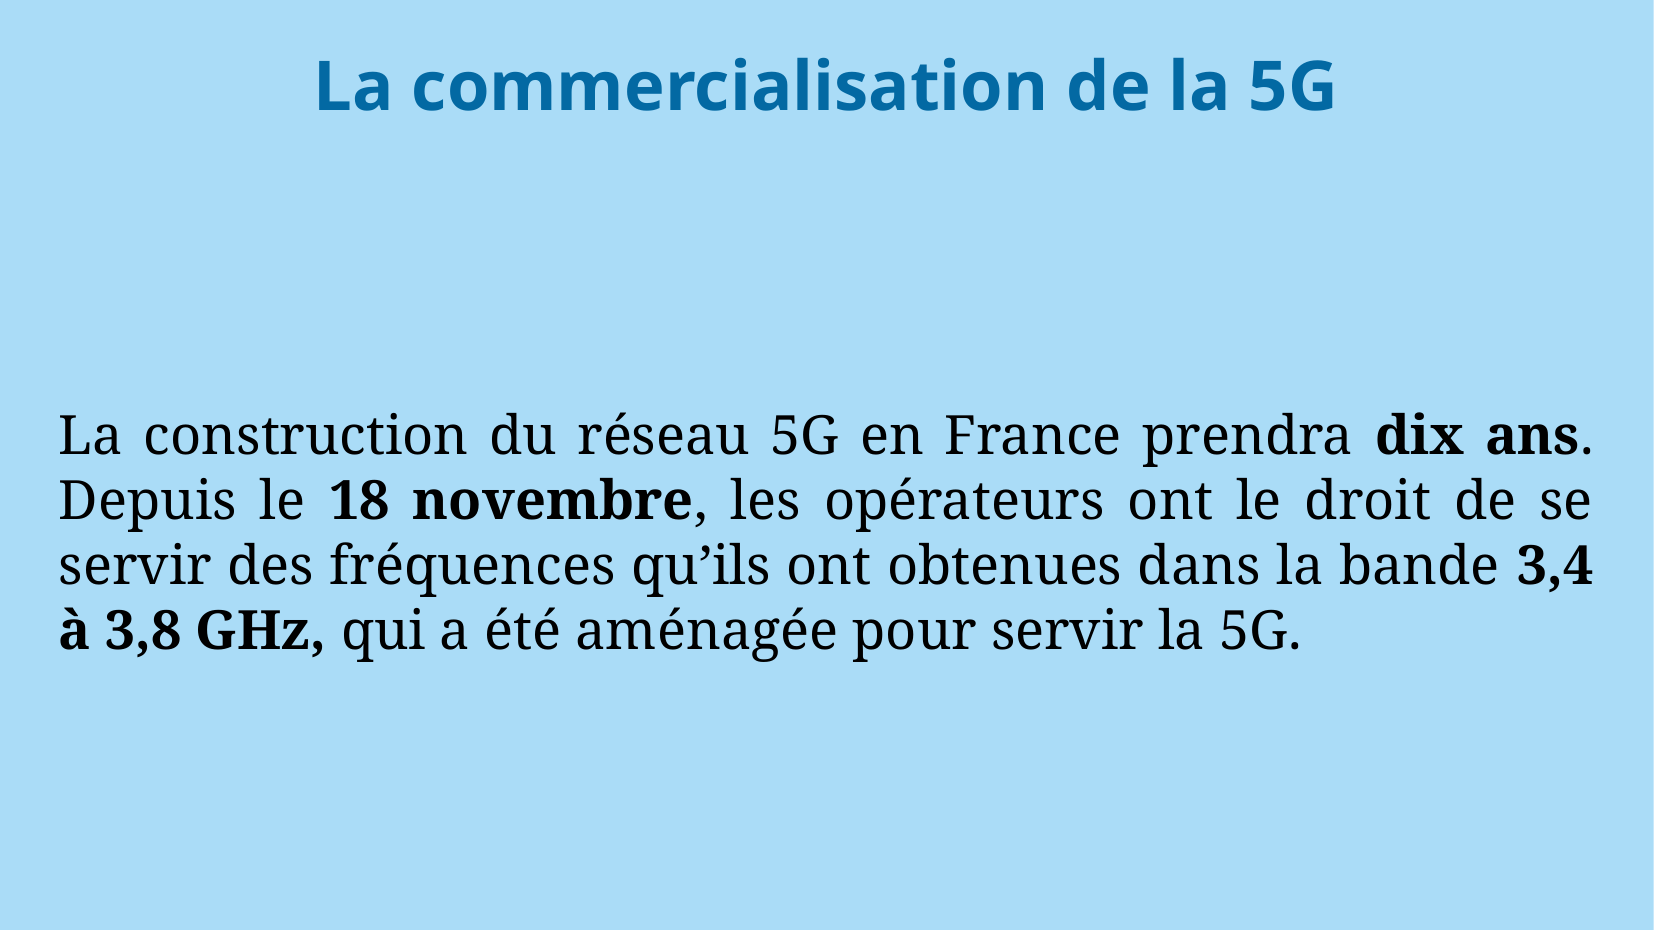

# La commercialisation de la 5G
La construction du réseau 5G en France prendra dix ans. Depuis le 18 novembre, les opérateurs ont le droit de se servir des fréquences qu’ils ont obtenues dans la bande 3,4 à 3,8 GHz, qui a été aménagée pour servir la 5G.